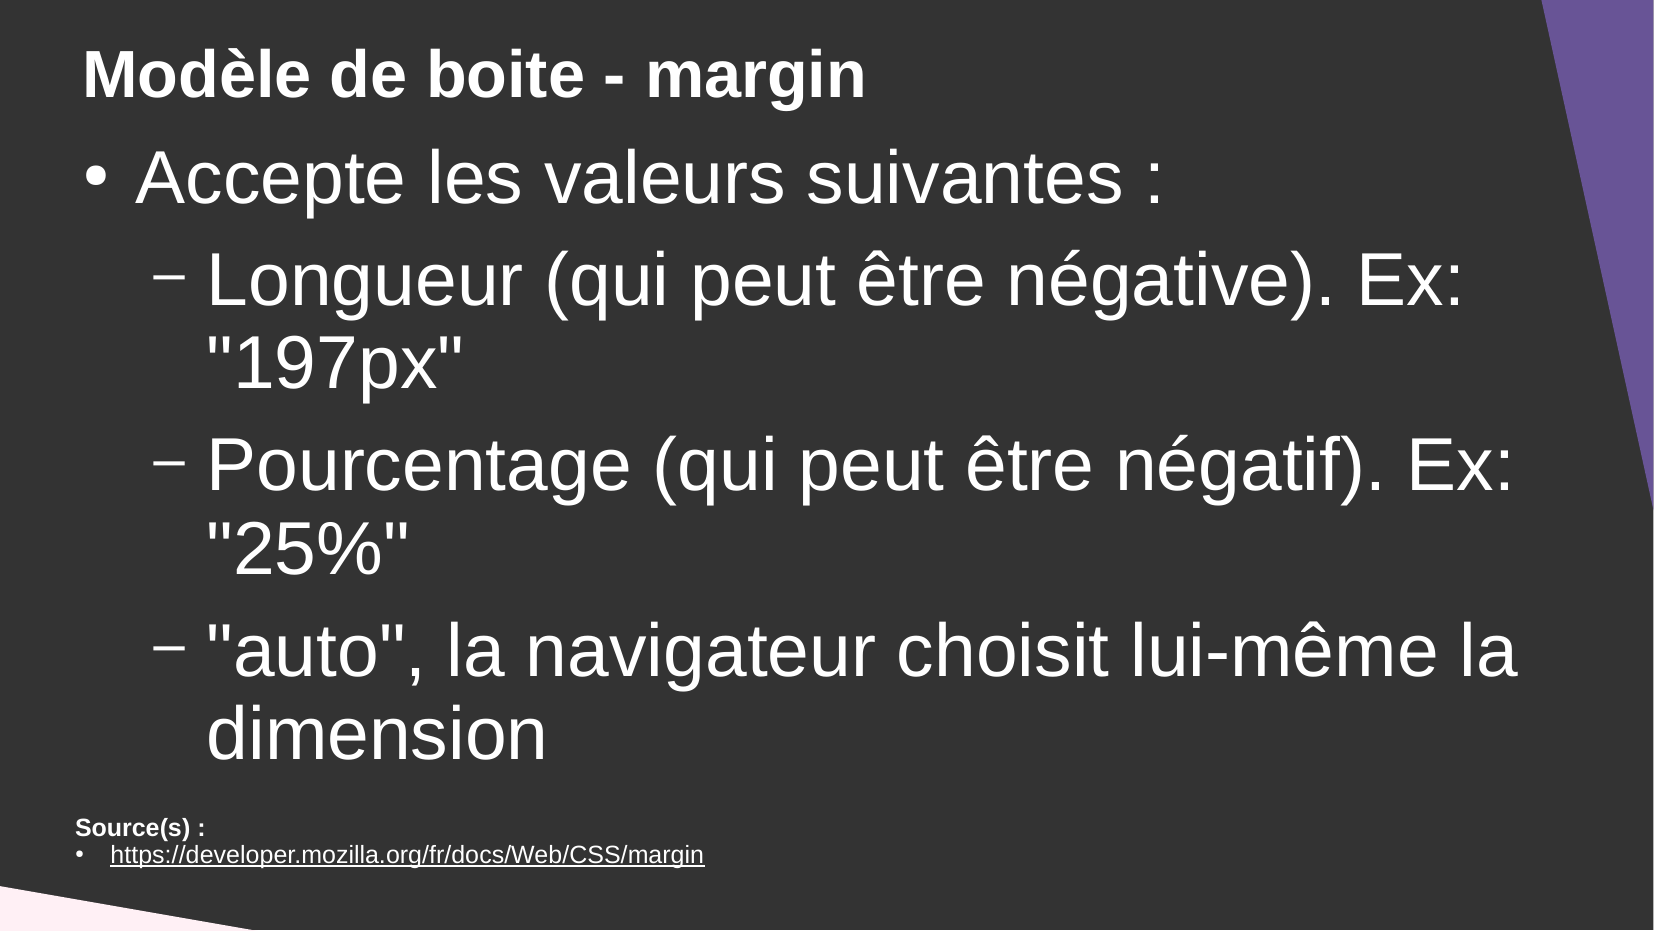

# Modèle de boite - margin
Accepte les valeurs suivantes :
Longueur (qui peut être négative). Ex: "197px"
Pourcentage (qui peut être négatif). Ex: "25%"
"auto", la navigateur choisit lui-même la dimension
Source(s) :
https://developer.mozilla.org/fr/docs/Web/CSS/margin